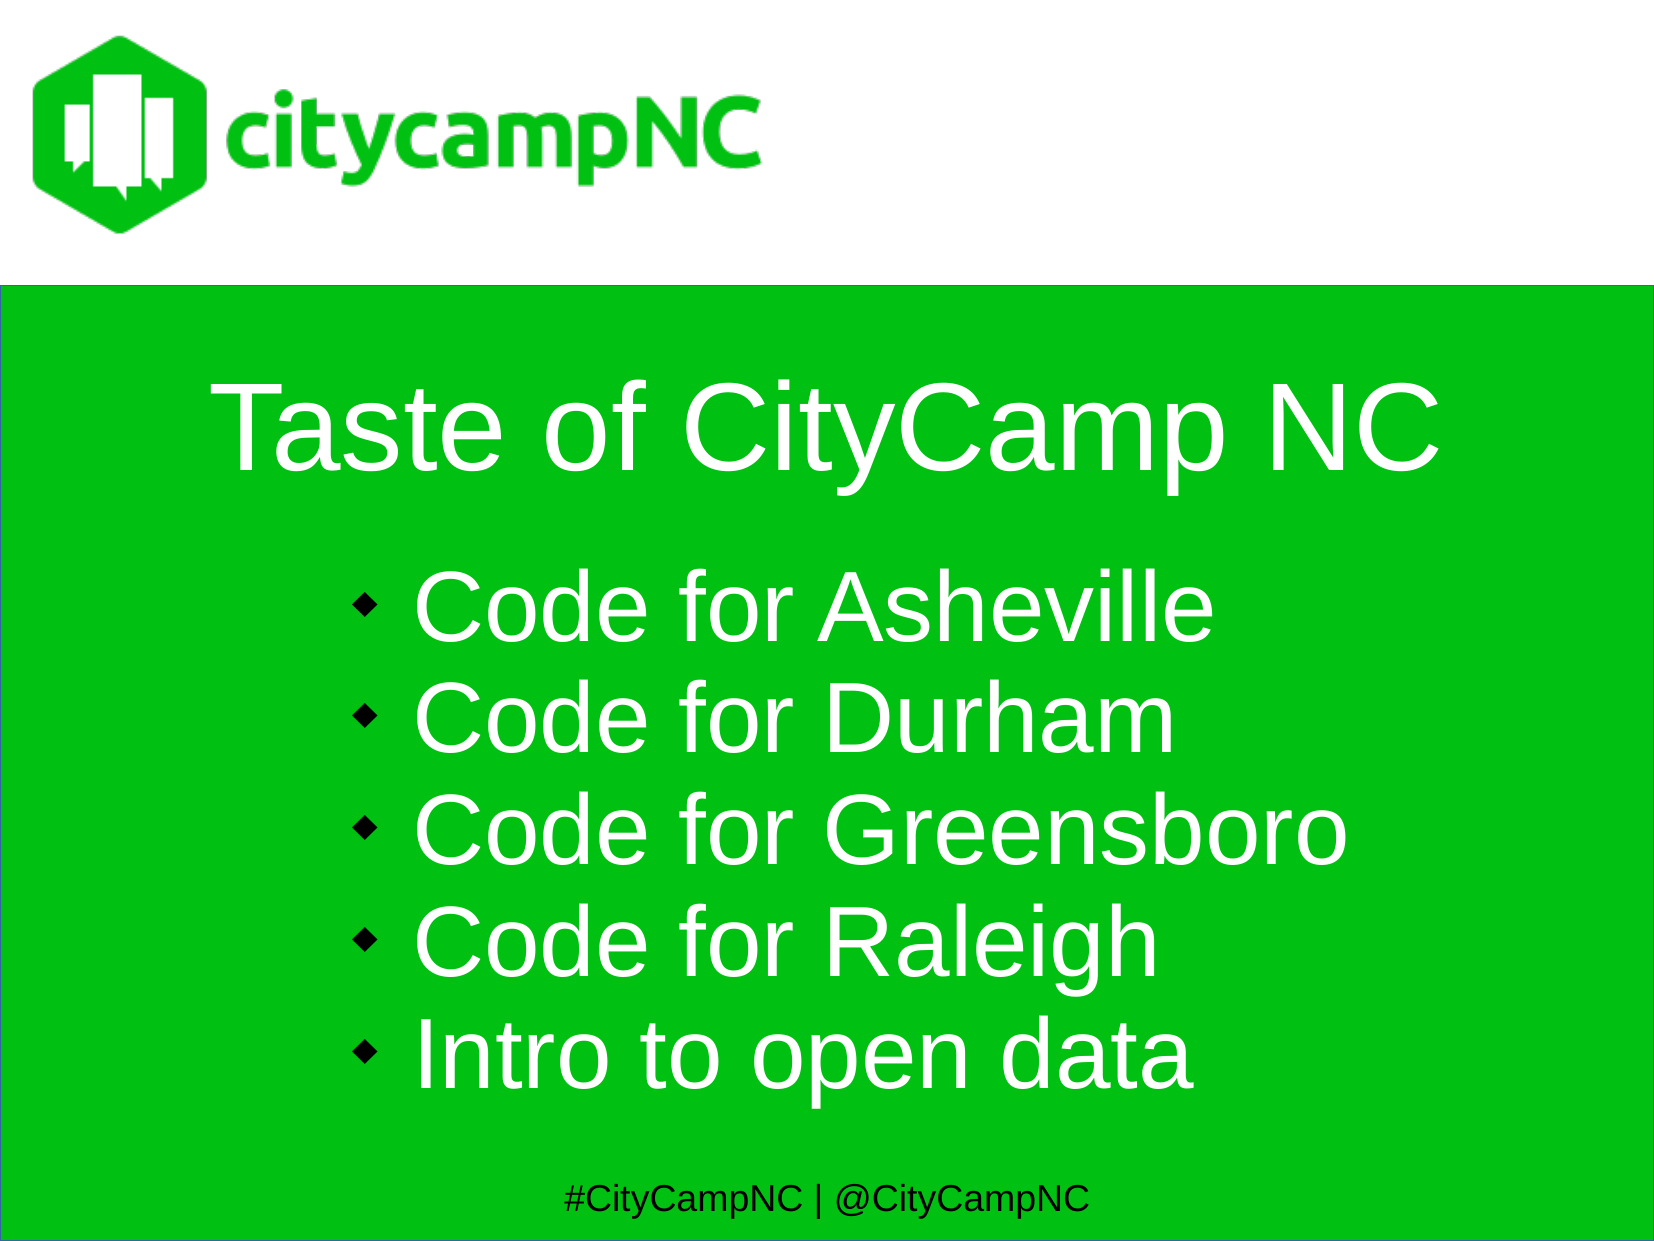

Taste of CityCamp NC
Code for Asheville
Code for Durham
Code for Greensboro
Code for Raleigh
Intro to open data